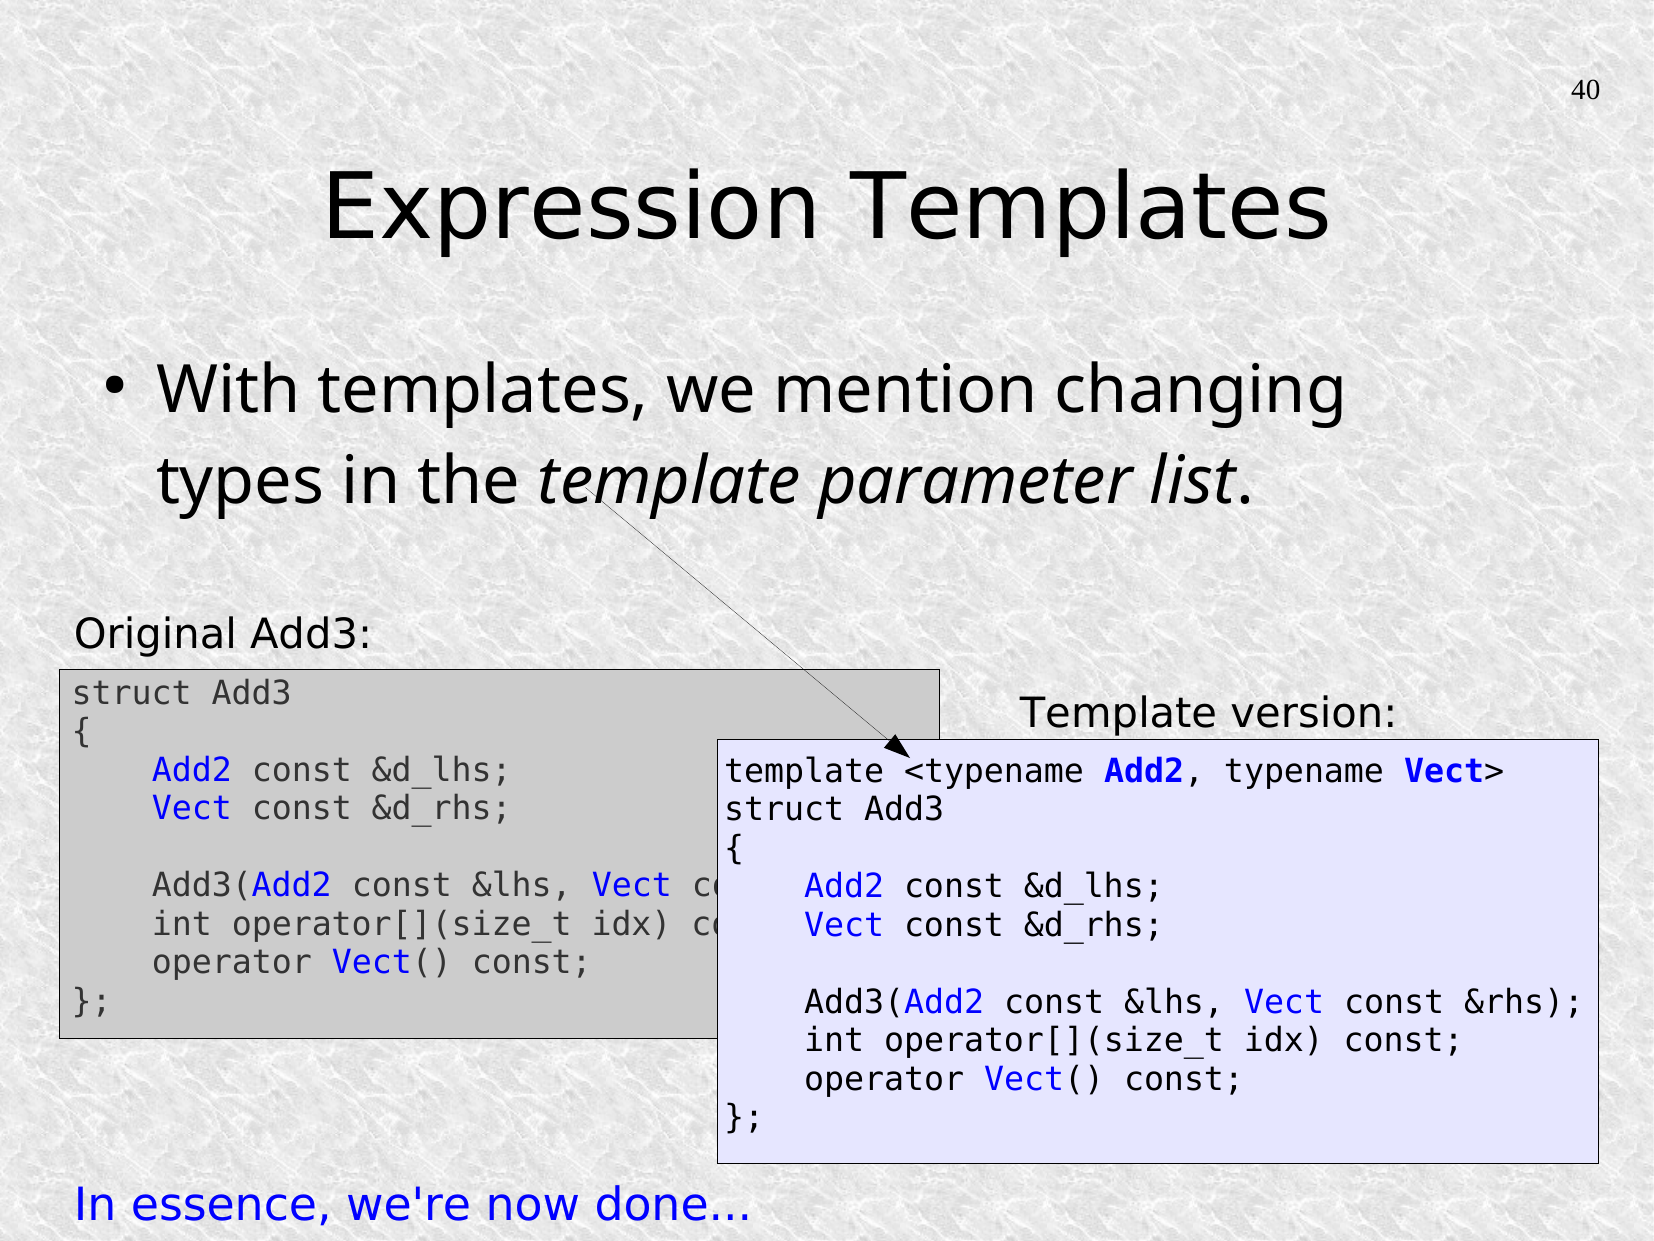

40
# Expression Templates
With templates, we mention changing types in the template parameter list.
Original Add3:
struct Add3
{
 Add2 const &d_lhs;
 Vect const &d_rhs;
 Add3(Add2 const &lhs, Vect const &rhs);
 int operator[](size_t idx) const;
 operator Vect() const;
};
Template version:
template <typename Add2, typename Vect>
struct Add3
{
 Add2 const &d_lhs;
 Vect const &d_rhs;
 Add3(Add2 const &lhs, Vect const &rhs);
 int operator[](size_t idx) const;
 operator Vect() const;
};
In essence, we're now done...